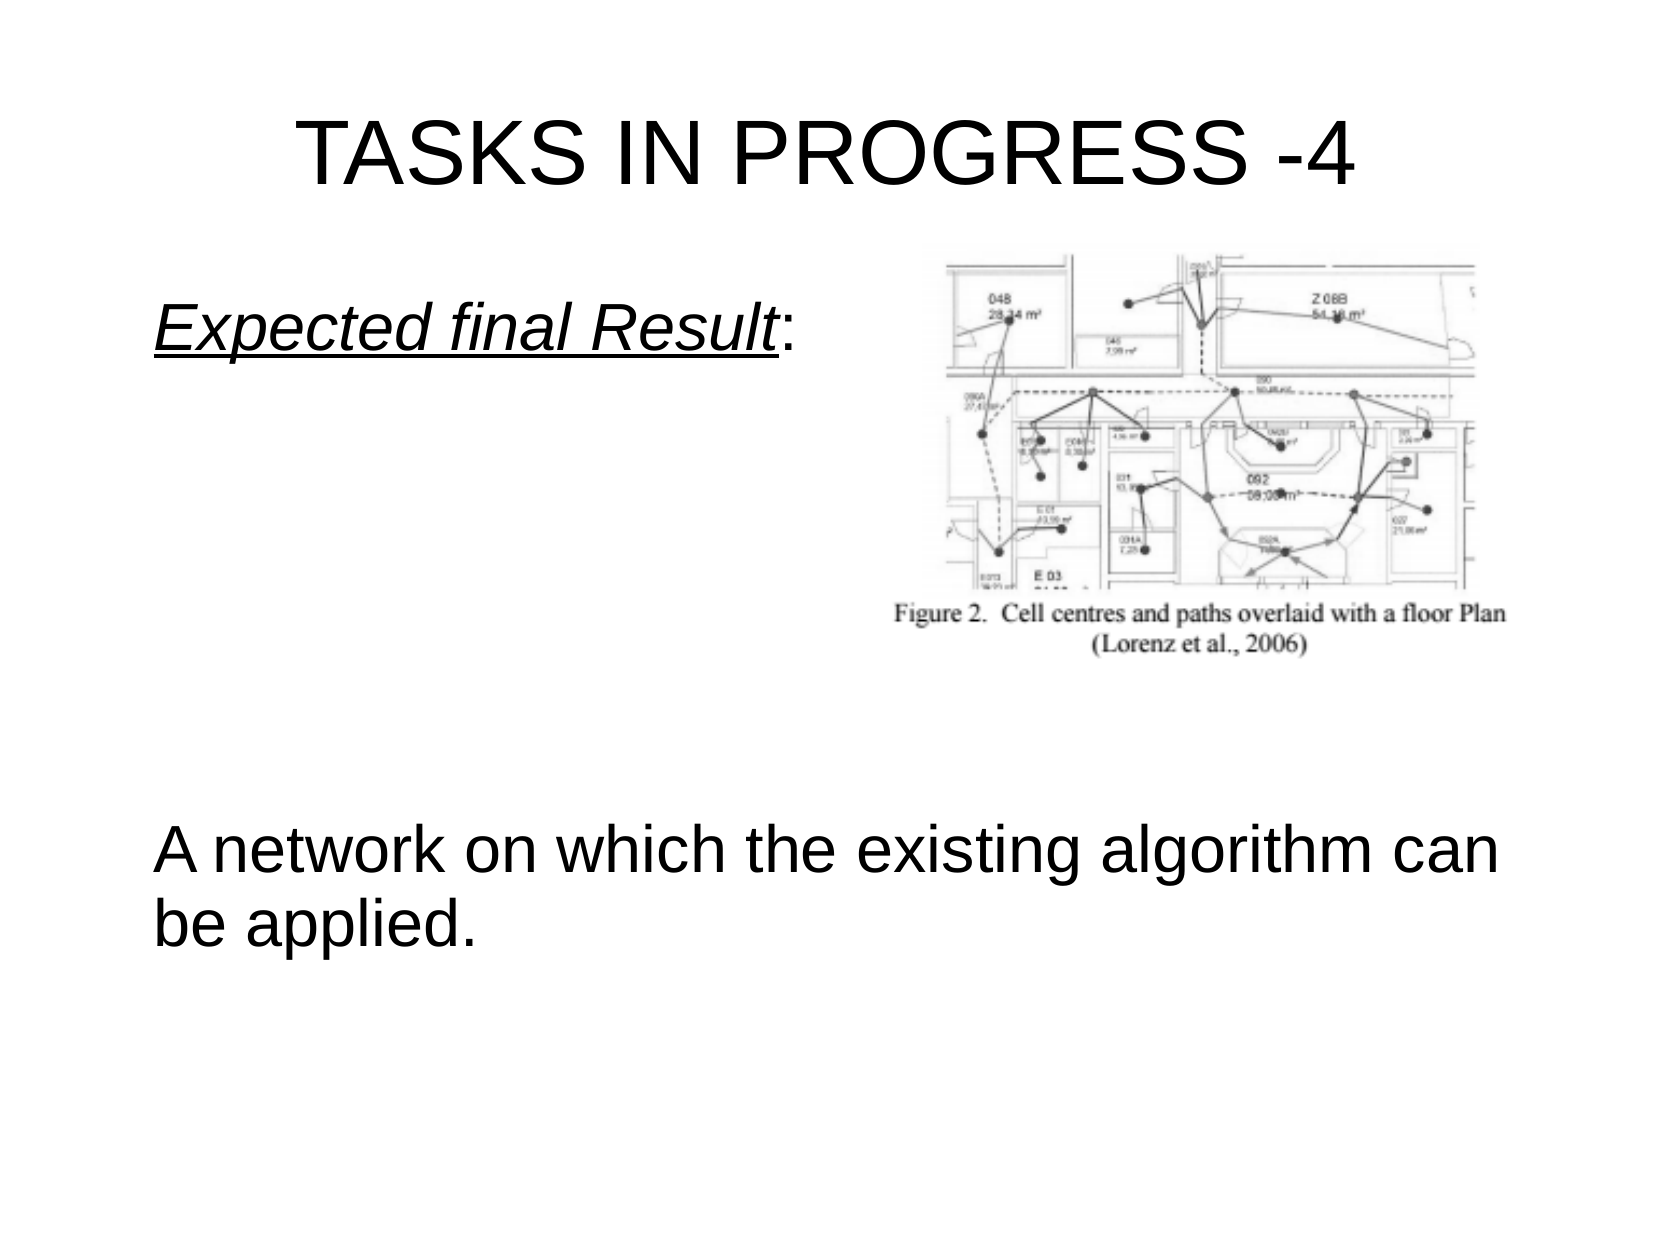

# TASKS IN PROGRESS -4
Expected final Result:
A network on which the existing algorithm can be applied.